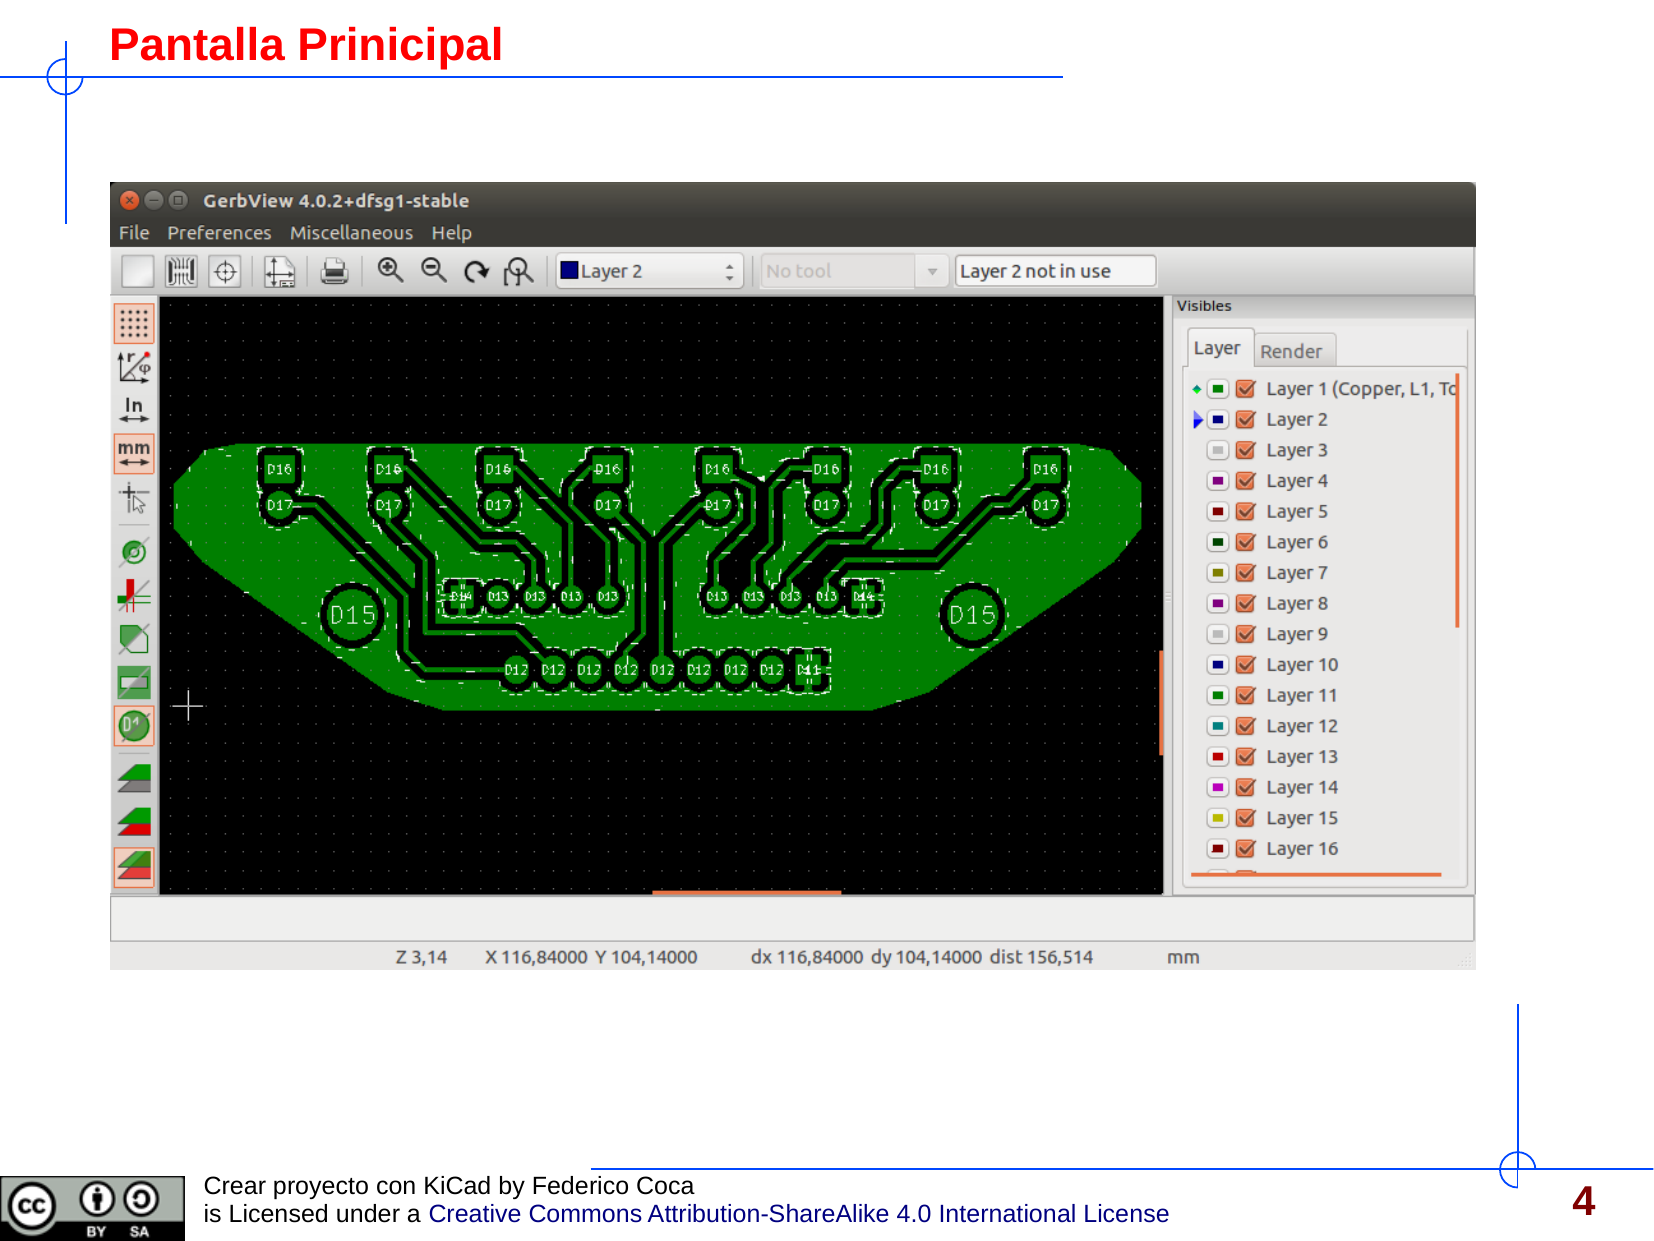

Pantalla Prinicipal
Crear proyecto con KiCad by Federico Coca
is Licensed under a Creative Commons Attribution-ShareAlike 4.0 International License